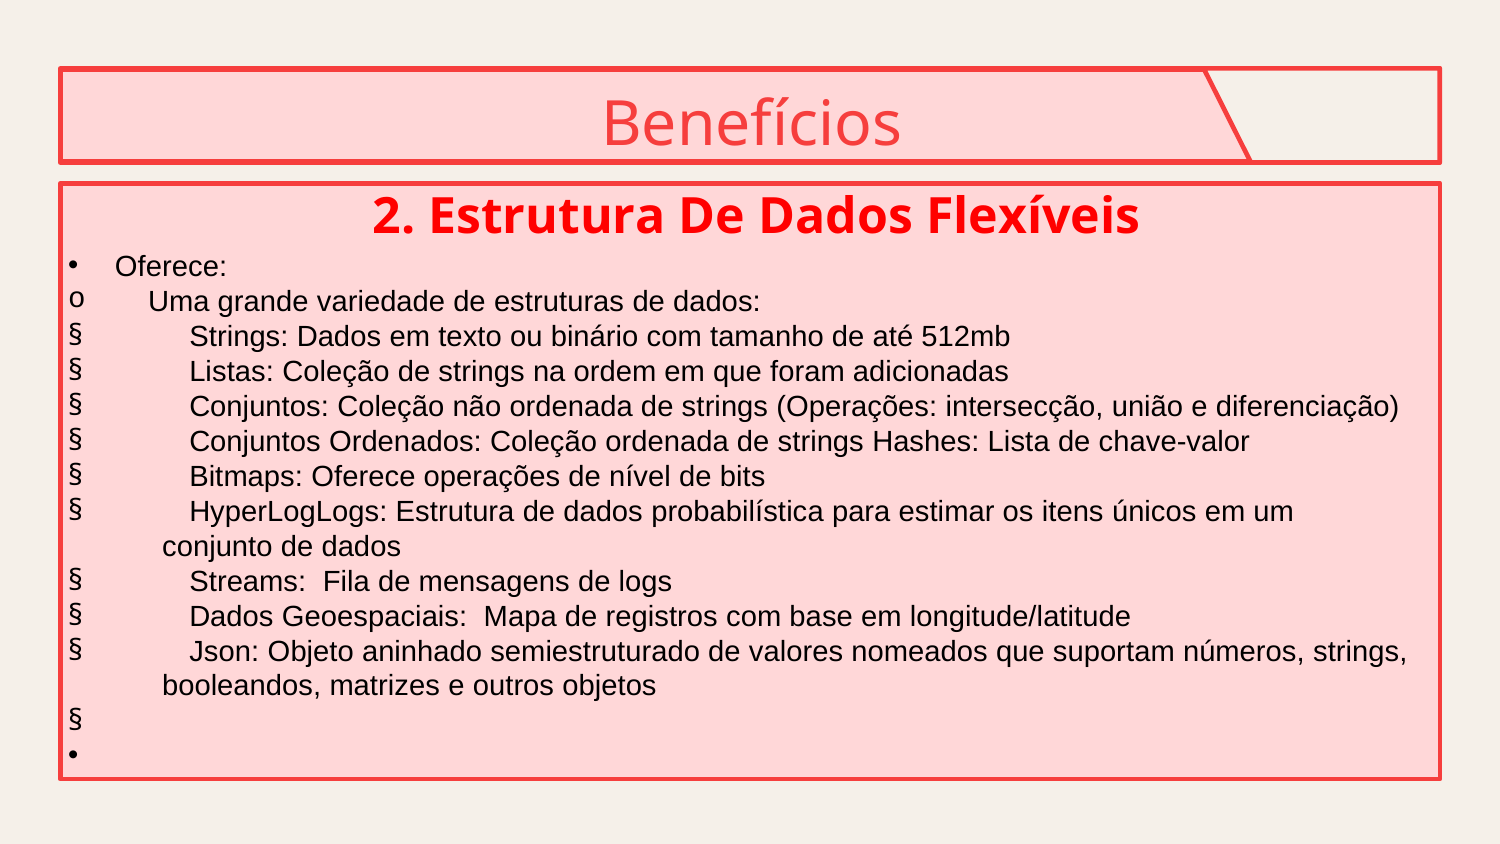

# Benefícios
2. Estrutura De Dados Flexíveis
Oferece:
 Uma grande variedade de estruturas de dados:
 Strings: Dados em texto ou binário com tamanho de até 512mb
 Listas: Coleção de strings na ordem em que foram adicionadas
 Conjuntos: Coleção não ordenada de strings (Operações: intersecção, união e diferenciação)
 Conjuntos Ordenados: Coleção ordenada de strings Hashes: Lista de chave-valor
 Bitmaps: Oferece operações de nível de bits
 HyperLogLogs: Estrutura de dados probabilística para estimar os itens únicos em um conjunto de dados
 Streams: Fila de mensagens de logs
 Dados Geoespaciais: Mapa de registros com base em longitude/latitude
 Json: Objeto aninhado semiestruturado de valores nomeados que suportam números, strings, booleandos, matrizes e outros objetos